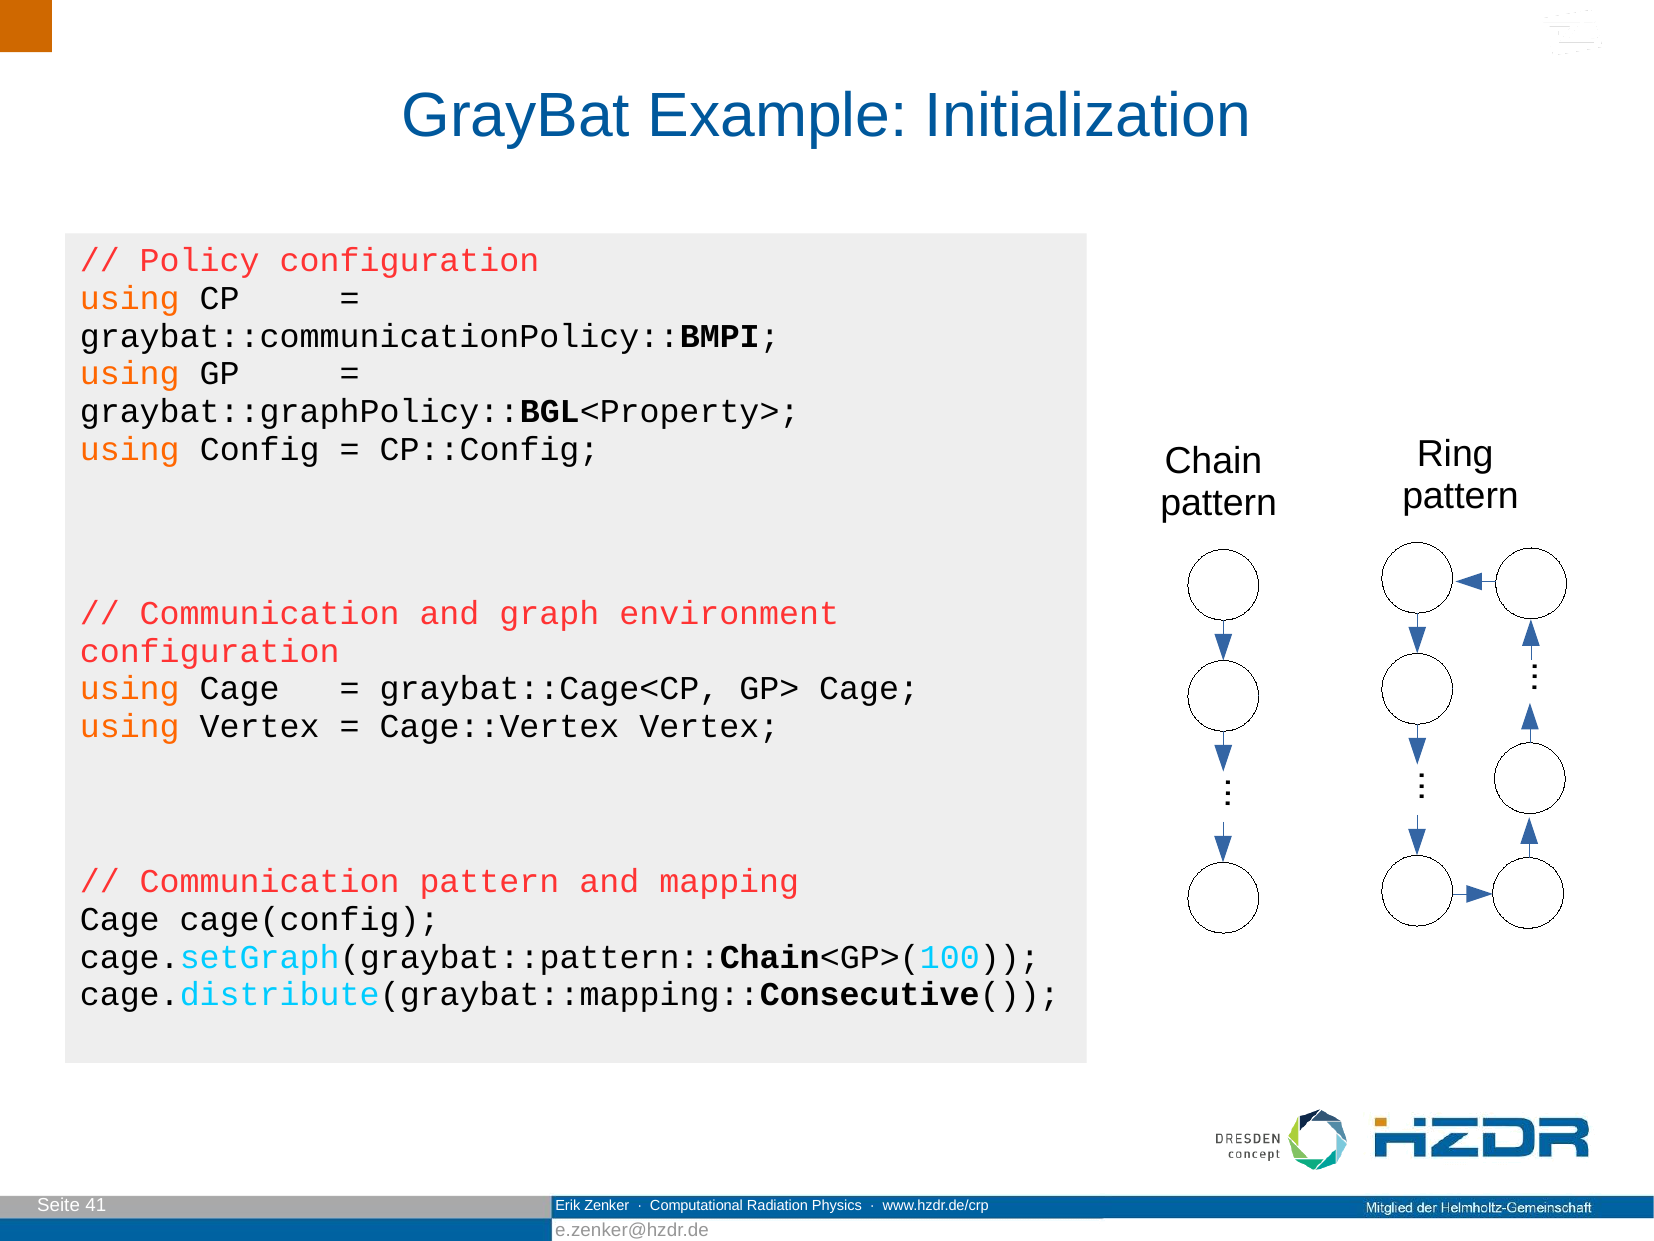

# GrayBat Example: Initialization
// Policy configuration
using CP = graybat::communicationPolicy::BMPI;
using GP = graybat::graphPolicy::BGL<Property>;
using Config = CP::Config;
ZMQ;
Ring
pattern
...
...
Chain
pattern
...
// Communication and graph environment configuration
using Cage = graybat::Cage<CP, GP> Cage;
using Vertex = Cage::Vertex Vertex;
// Communication pattern and mapping
Cage cage(config);
cage.setGraph(graybat::pattern::Chain<GP>(100));
cage.distribute(graybat::mapping::Consecutive());
Ring<GP>(100));
GraphPartition());